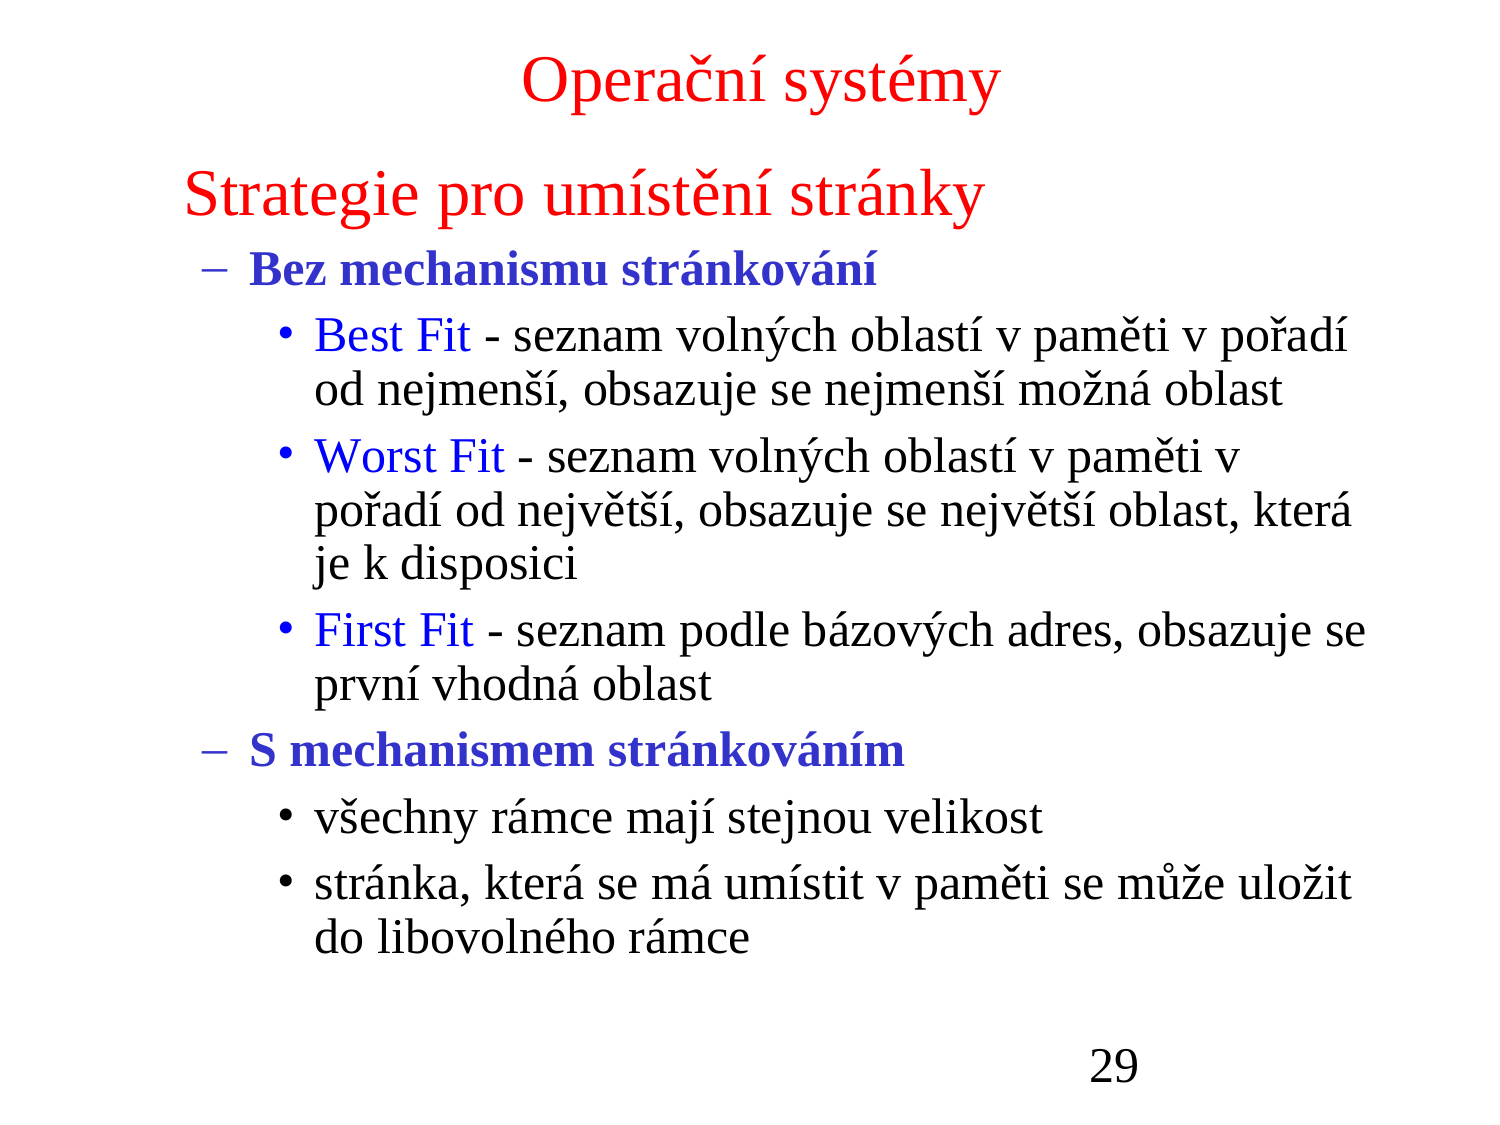

# Operační systémy
	Strategie pro umístění stránky
Bez mechanismu stránkování
Best Fit - seznam volných oblastí v paměti v pořadí od nejmenší, obsazuje se nejmenší možná oblast
Worst Fit - seznam volných oblastí v paměti v pořadí od největší, obsazuje se největší oblast, která je k disposici
First Fit - seznam podle bázových adres, obsazuje se první vhodná oblast
S mechanismem stránkováním
všechny rámce mají stejnou velikost
stránka, která se má umístit v paměti se může uložit do libovolného rámce
29